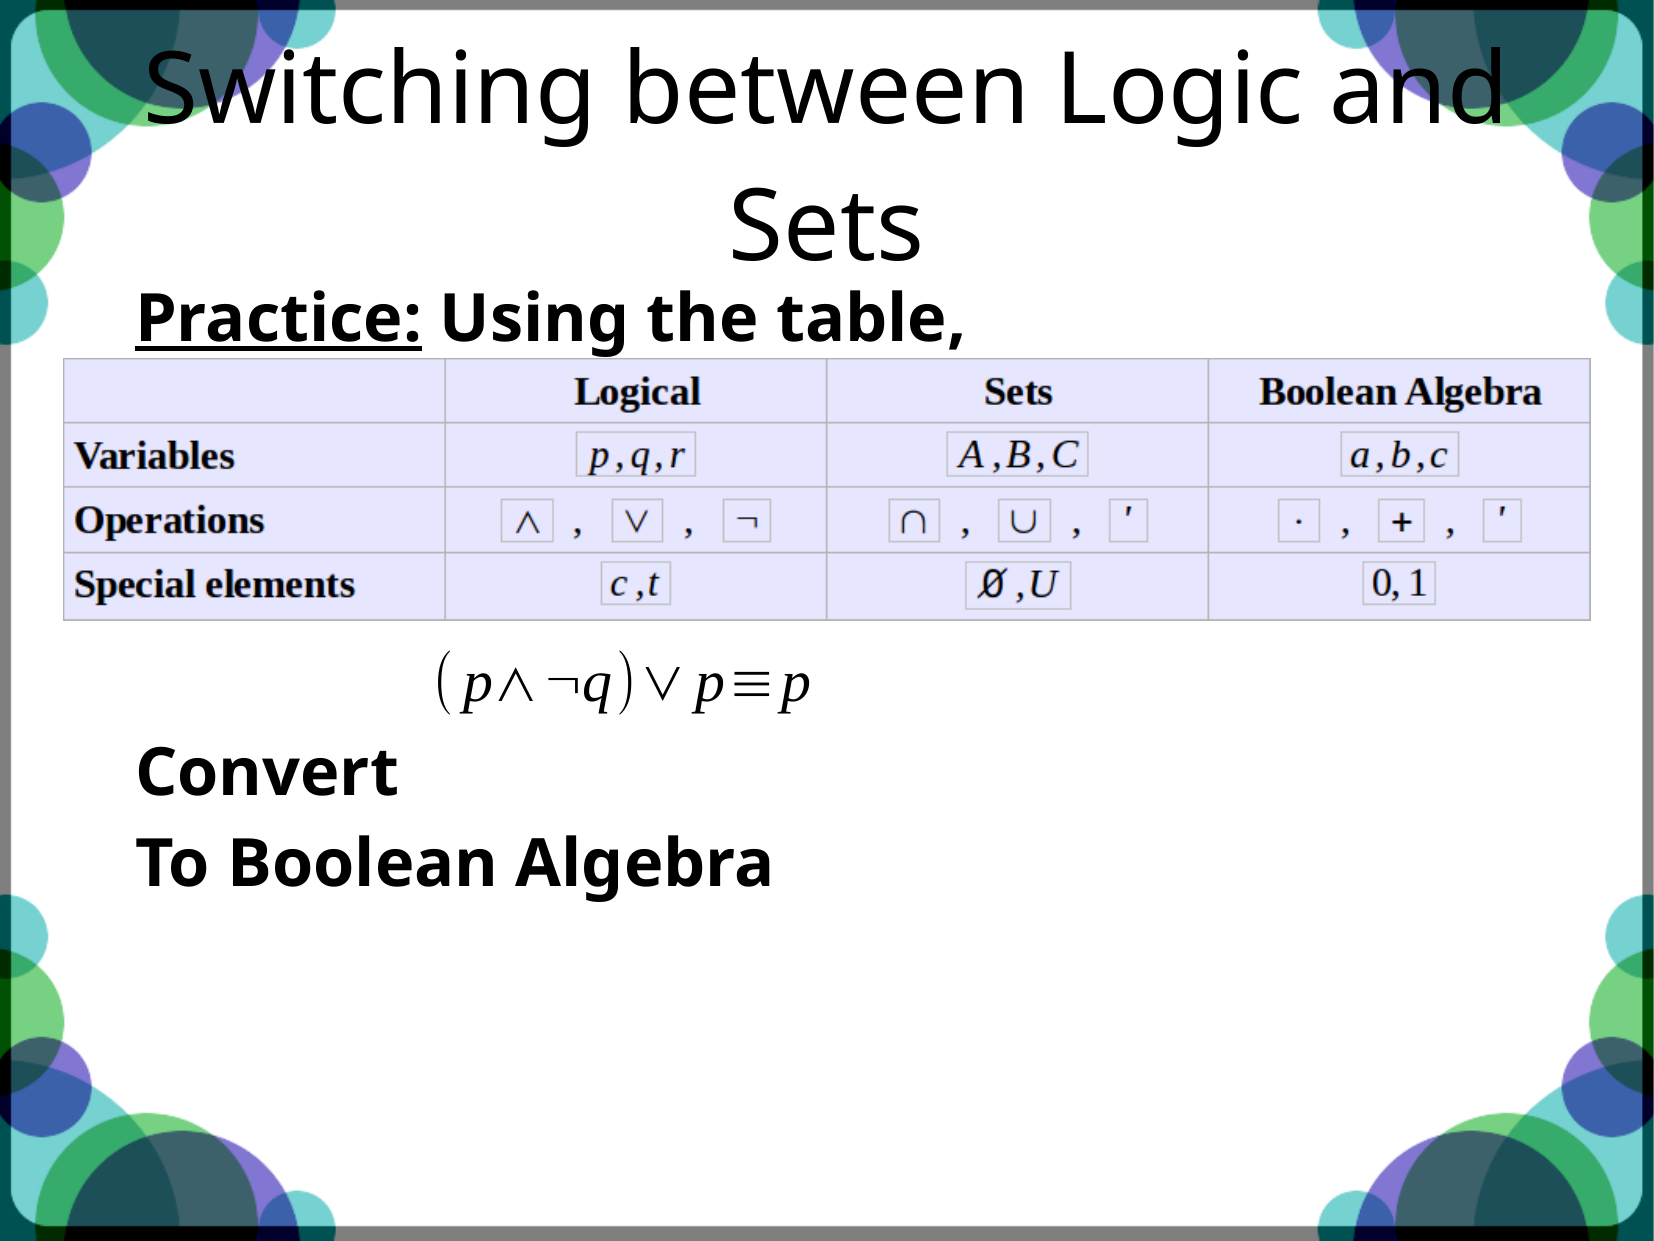

# Switching between Logic and Sets
Practice: Using the table,
Convert
To Boolean Algebra